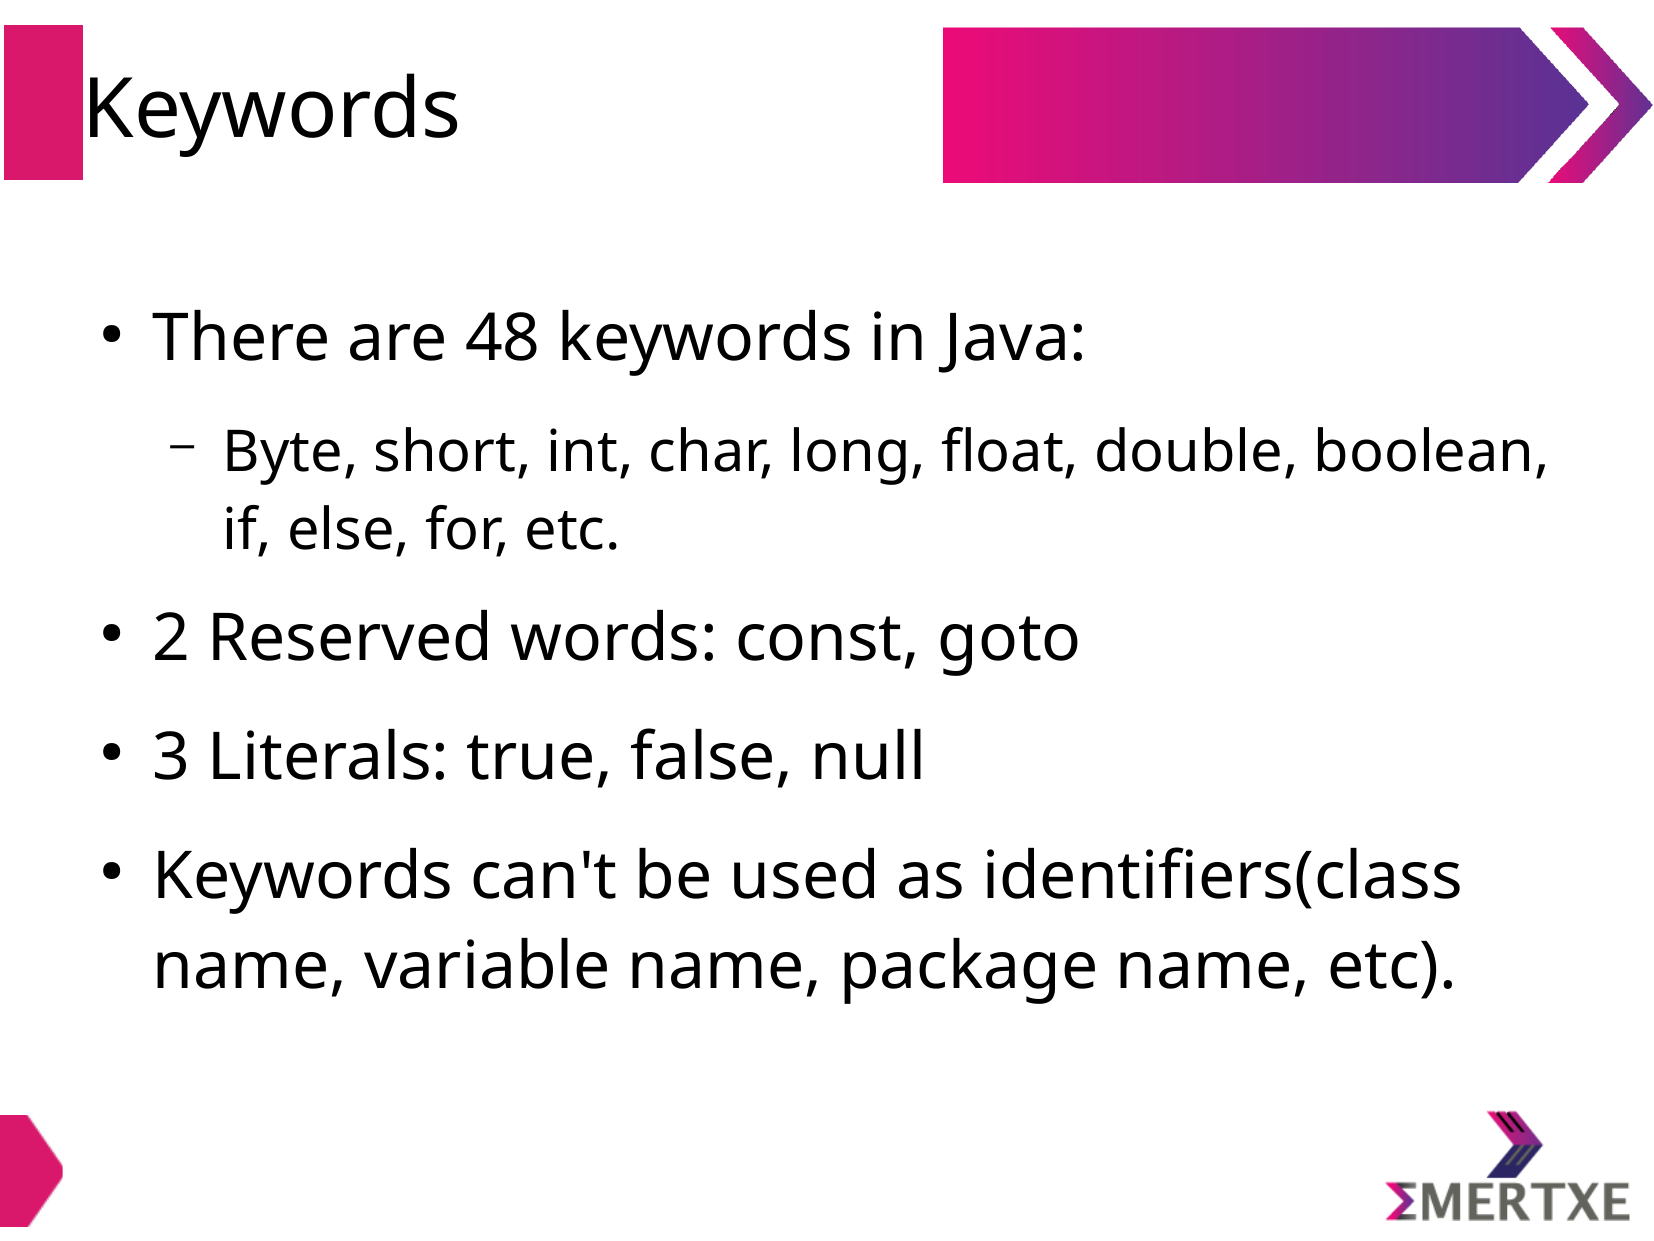

# Keywords
There are 48 keywords in Java:
Byte, short, int, char, long, float, double, boolean, if, else, for, etc.
2 Reserved words: const, goto
3 Literals: true, false, null
Keywords can't be used as identifiers(class name, variable name, package name, etc).